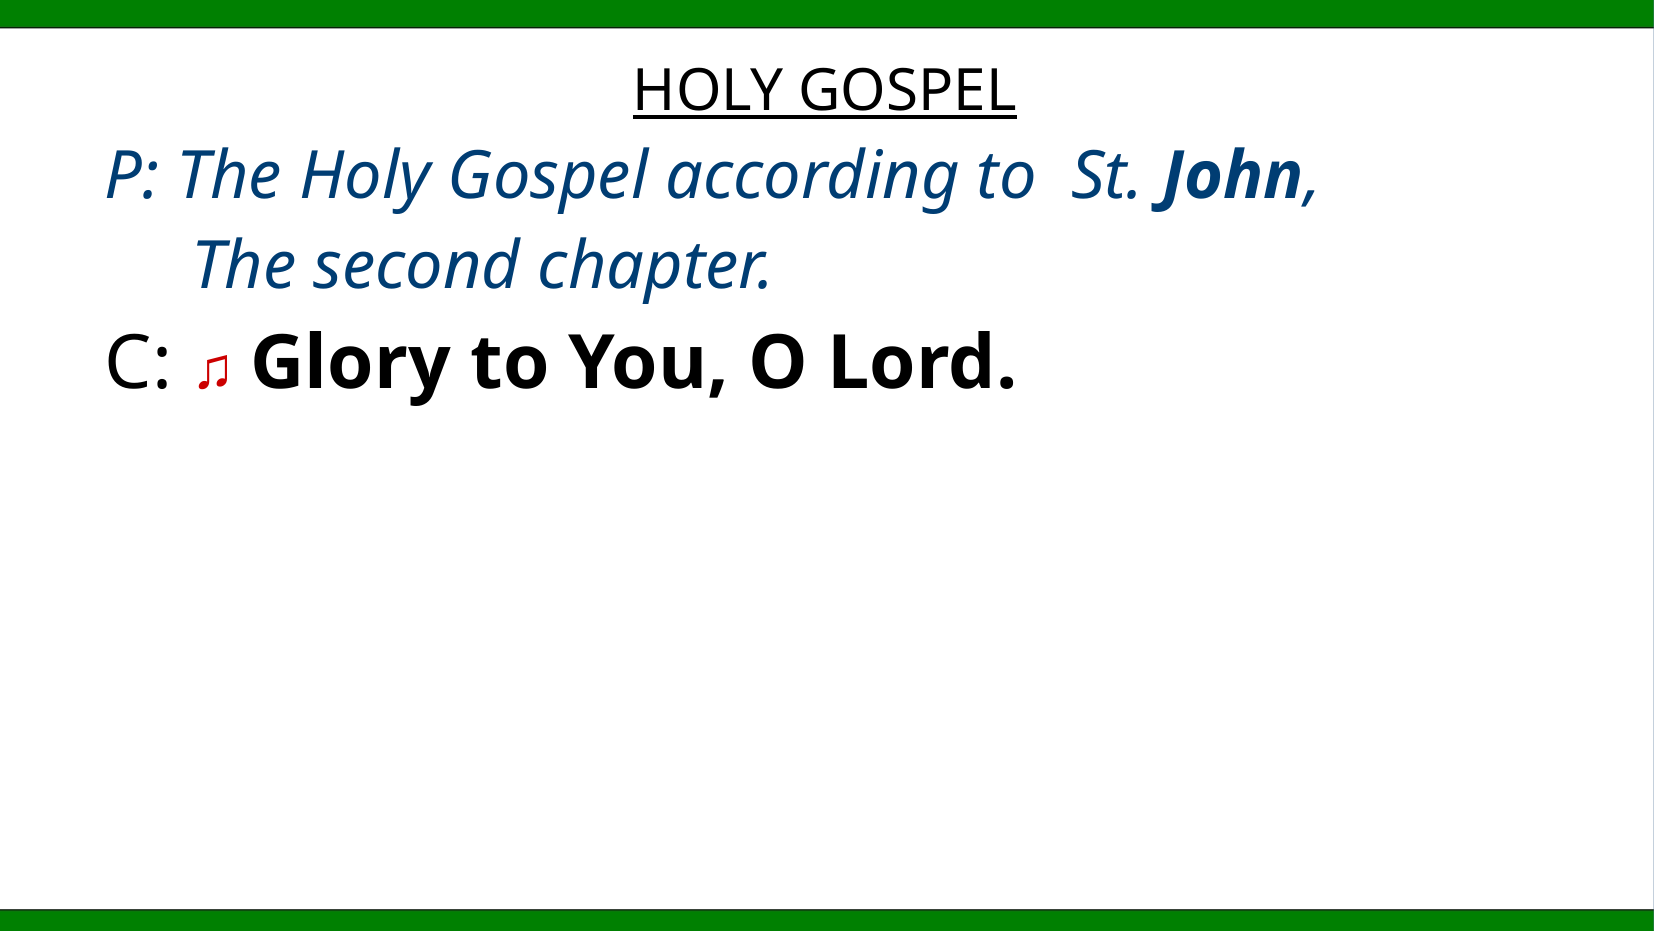

HOLY GOSPEL
P: The Holy Gospel according to St. John,
 The second chapter.
C: ♫ Glory to You, O Lord.